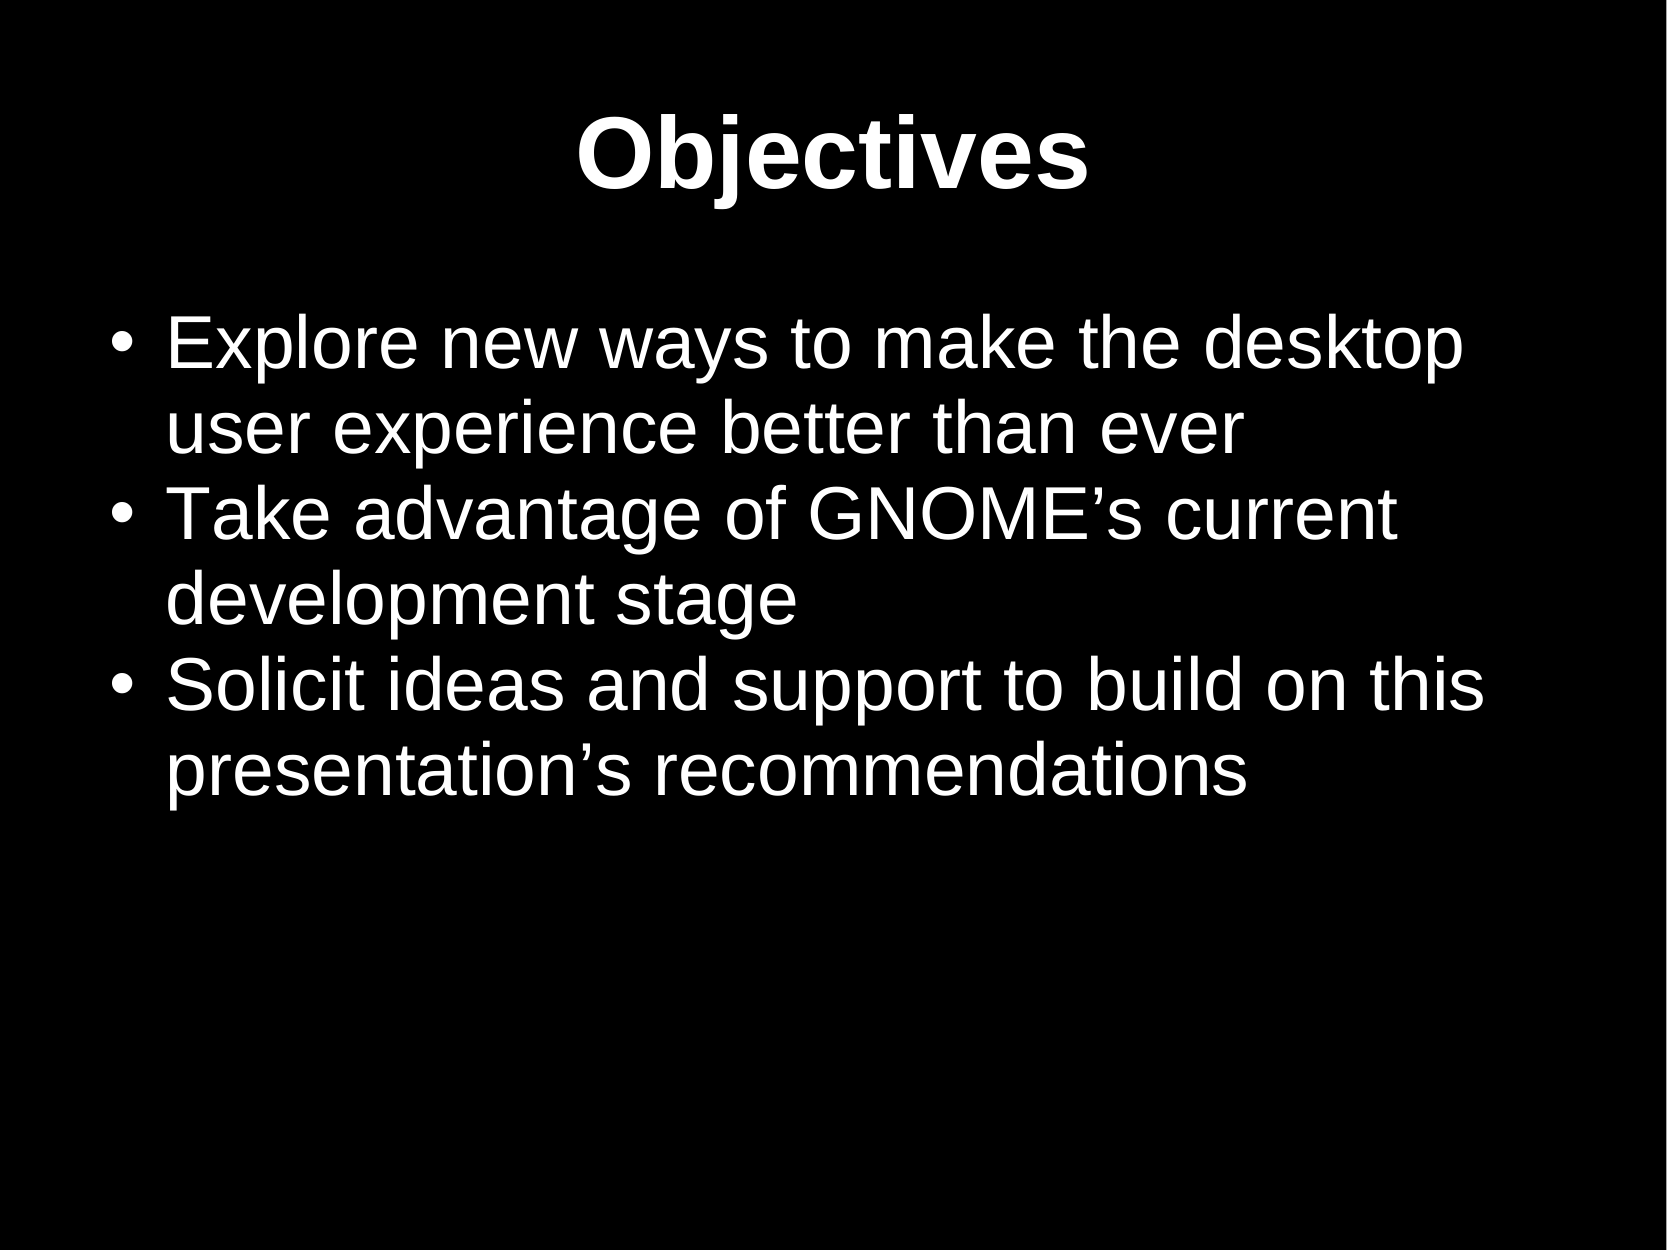

Objectives
Explore new ways to make the desktop user experience better than ever
Take advantage of GNOME’s current development stage
Solicit ideas and support to build on this presentation’s recommendations